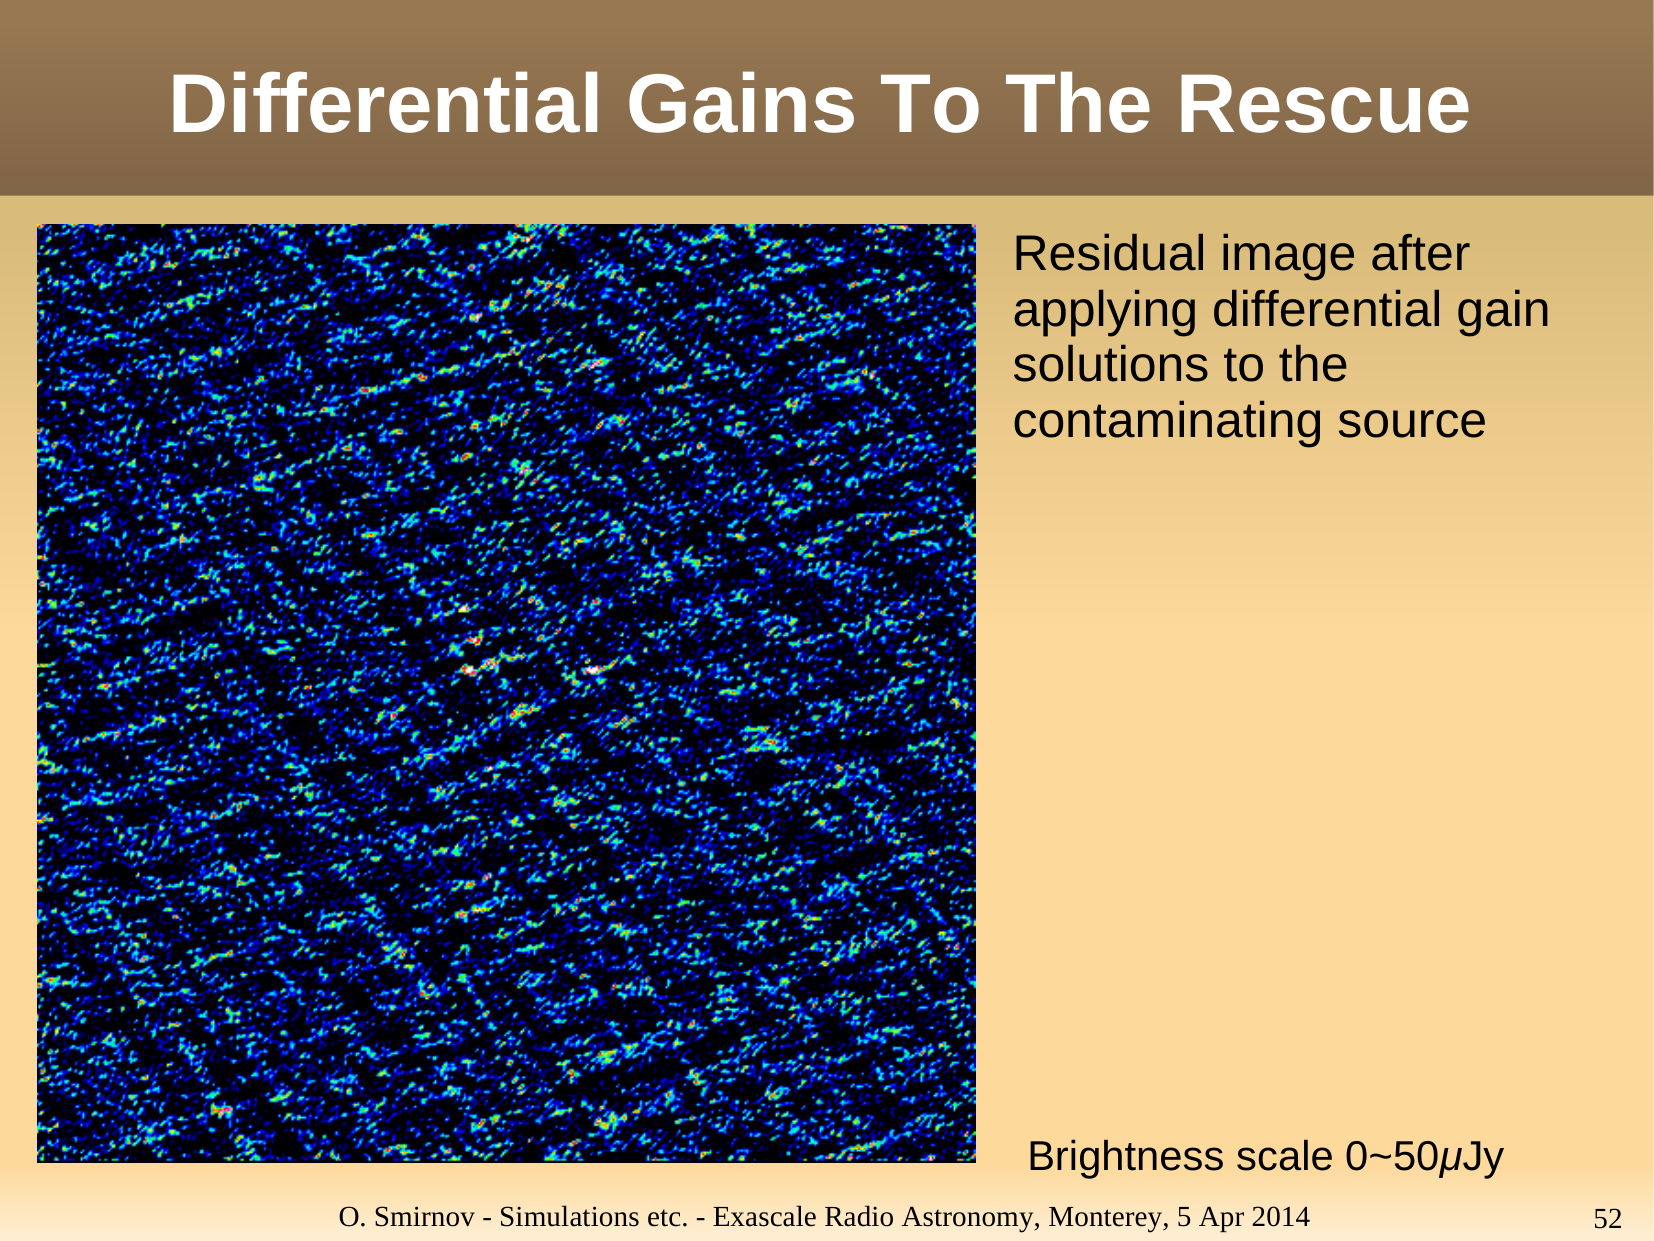

# Differential Gains To The Rescue
Residual image after applying differential gain solutions to the contaminating source
Brightness scale 0~50μJy
O. Smirnov - Simulations etc. - Exascale Radio Astronomy, Monterey, 5 Apr 2014
52